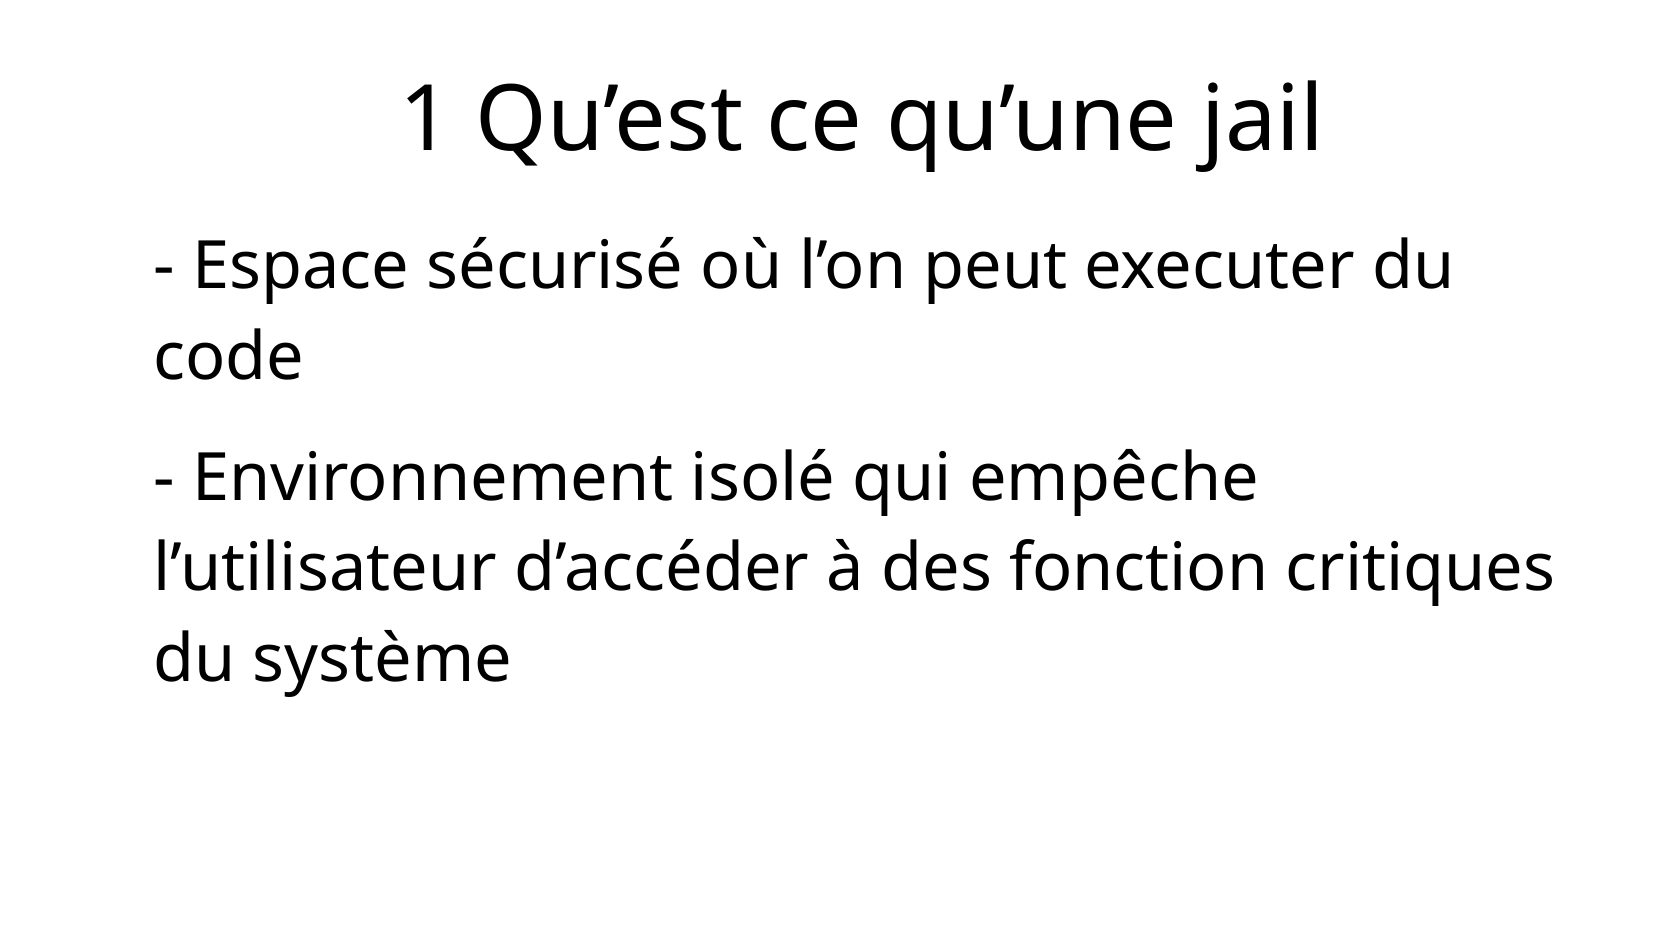

# 1 Qu’est ce qu’une jail
- Espace sécurisé où l’on peut executer du code
- Environnement isolé qui empêche l’utilisateur d’accéder à des fonction critiques du système